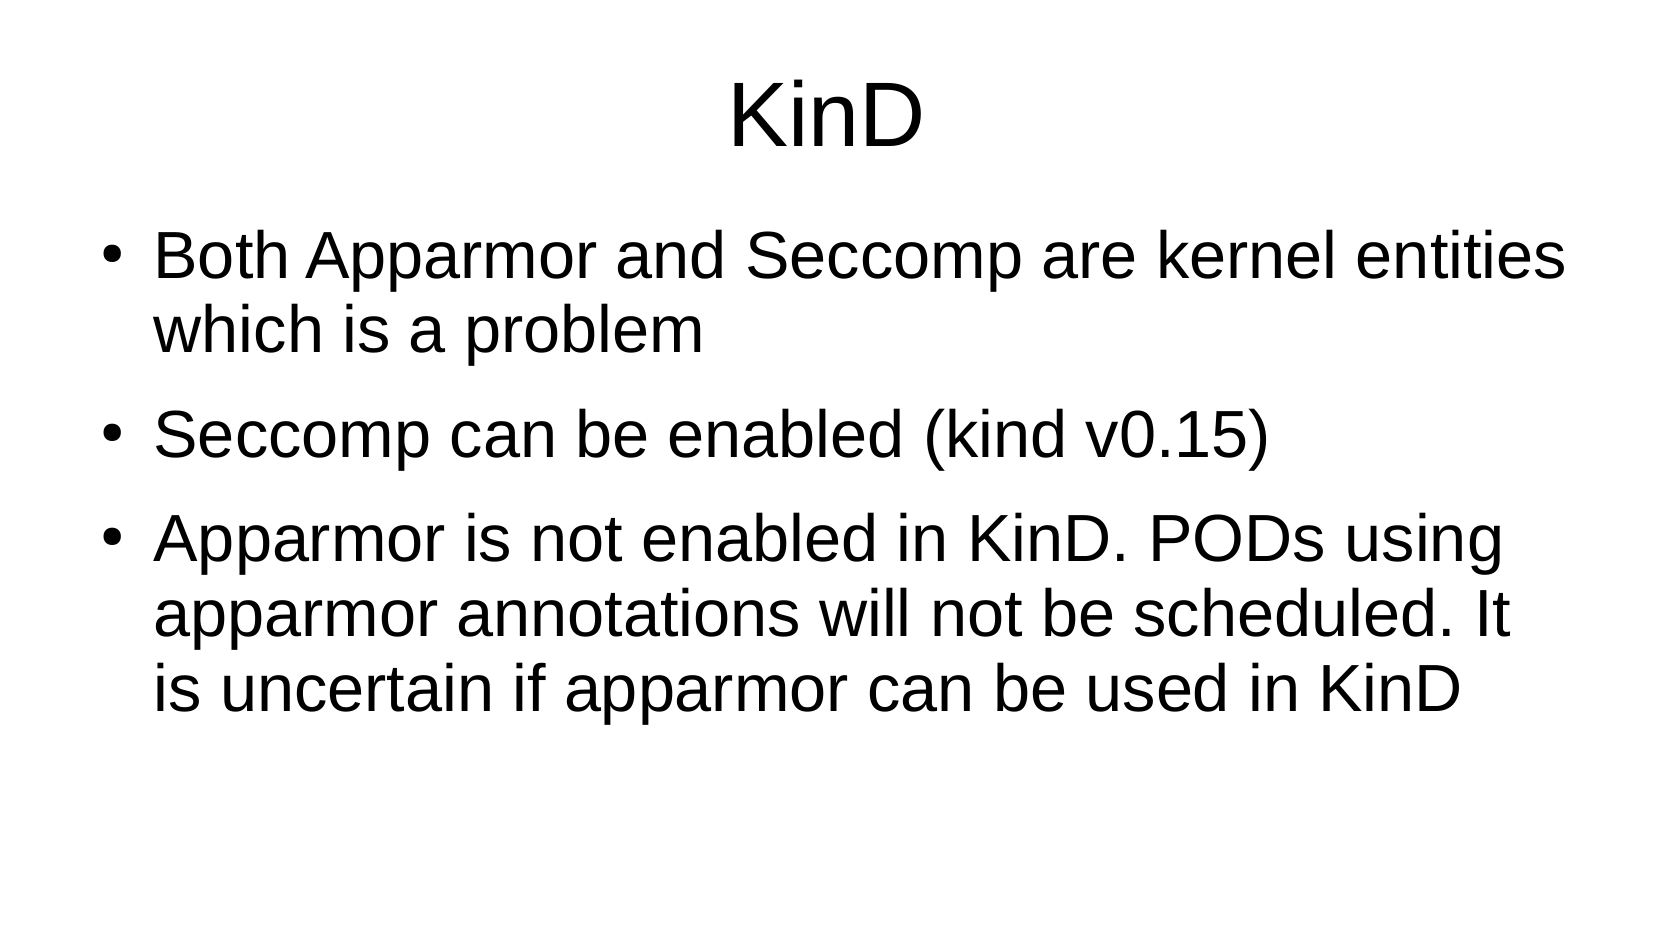

# KinD
Both Apparmor and Seccomp are kernel entities which is a problem
Seccomp can be enabled (kind v0.15)
Apparmor is not enabled in KinD. PODs using apparmor annotations will not be scheduled. It is uncertain if apparmor can be used in KinD